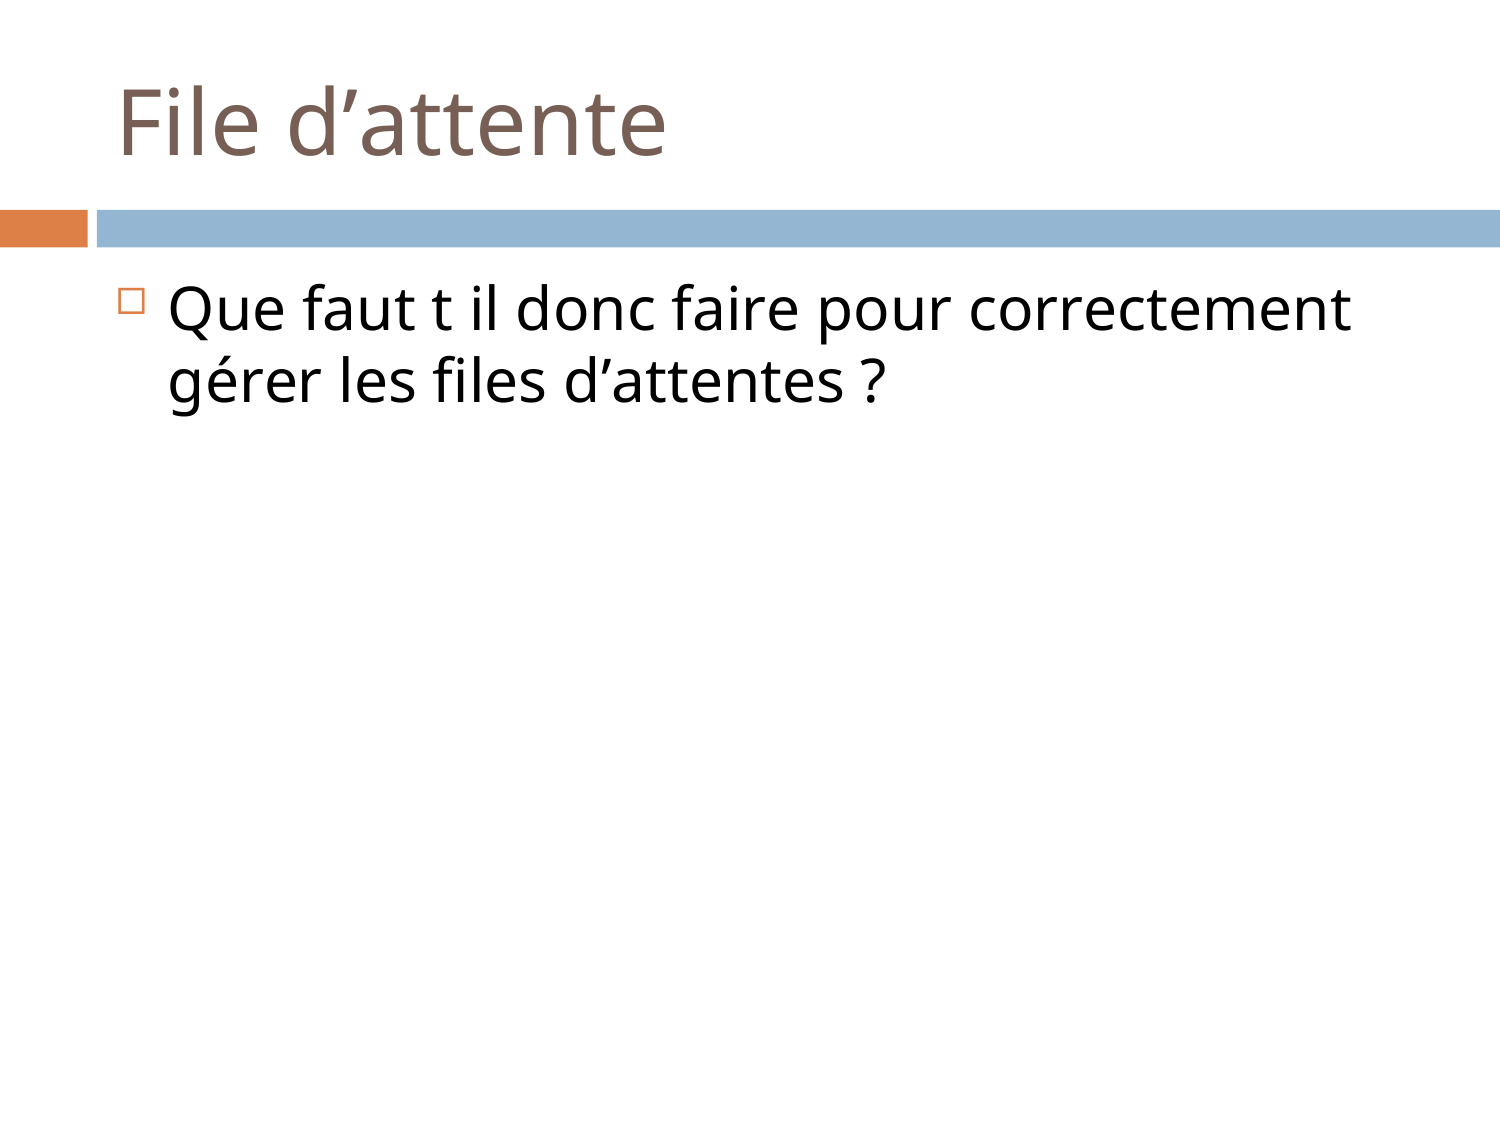

# File d’attente
Que faut t il donc faire pour correctement gérer les files d’attentes ?